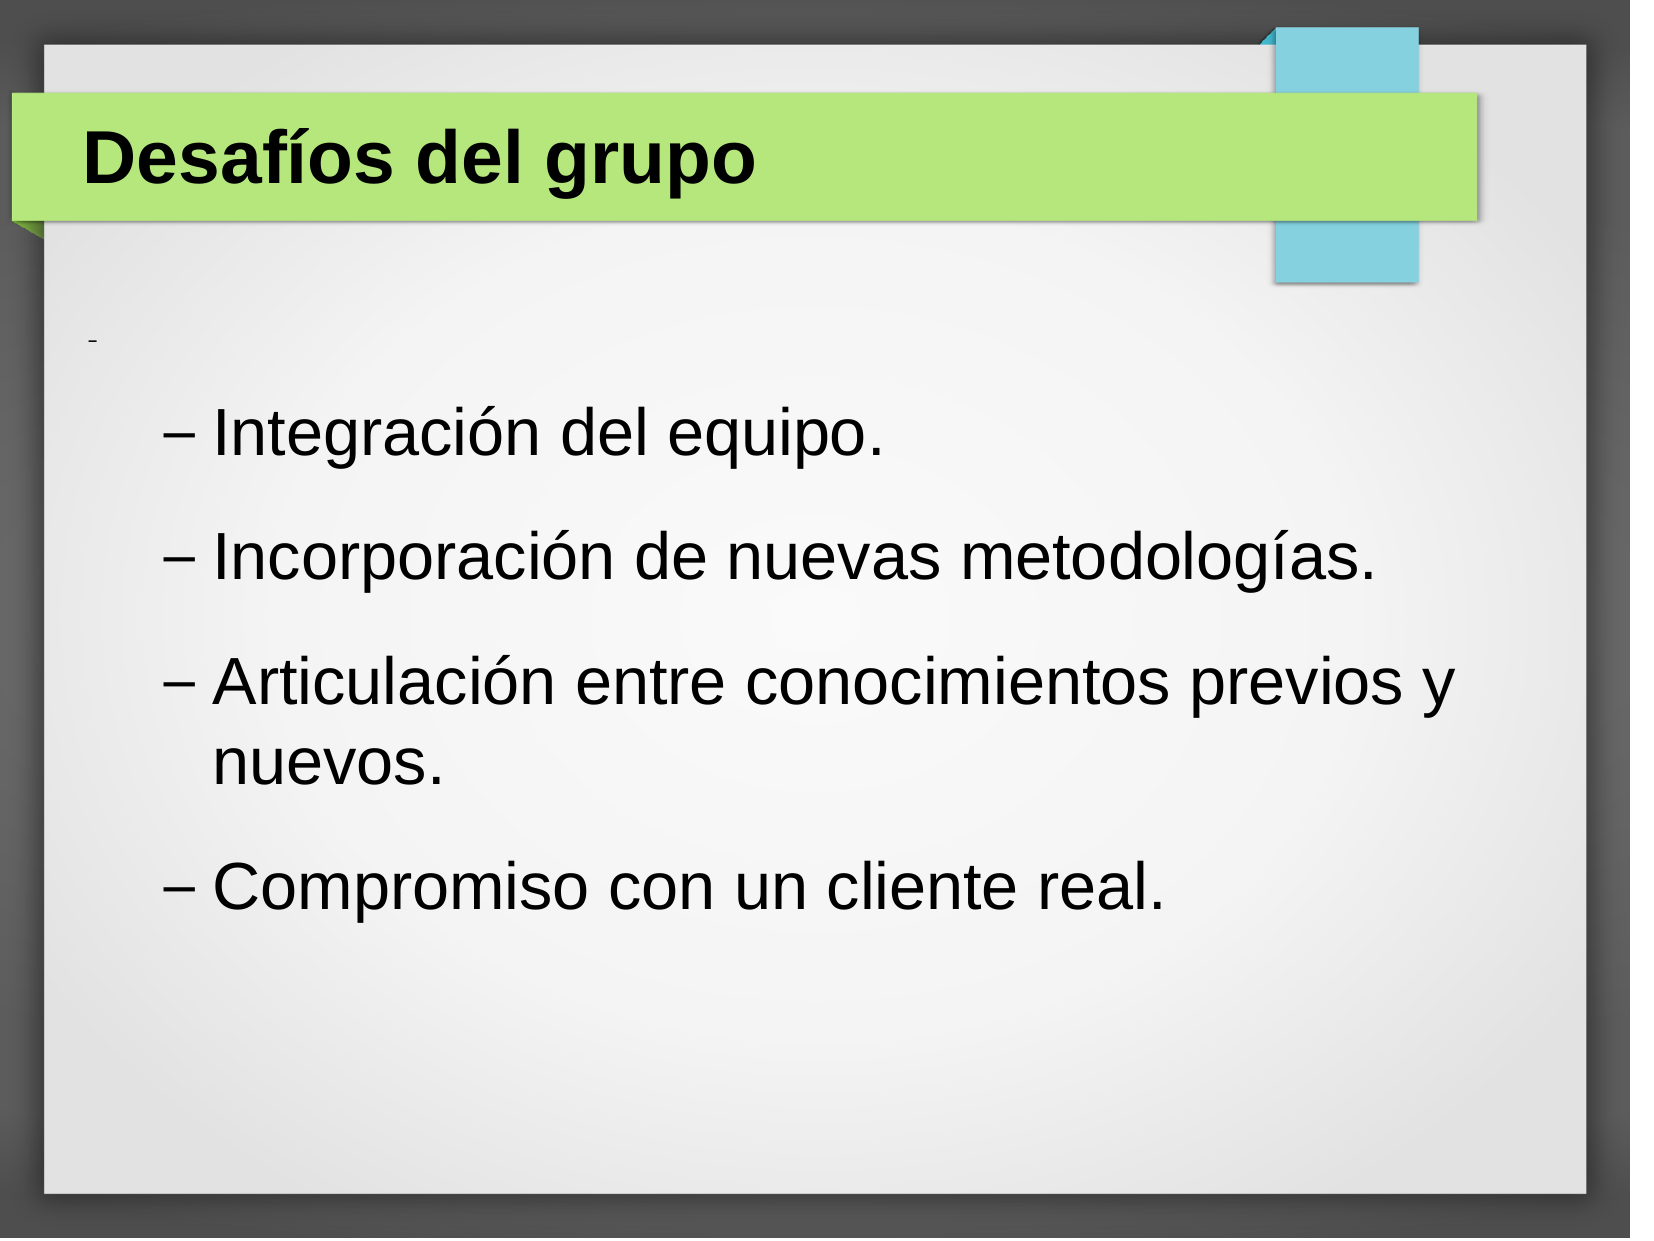

Desafíos del grupo
Integración del equipo.
Incorporación de nuevas metodologías.
Articulación entre conocimientos previos y nuevos.
Compromiso con un cliente real.